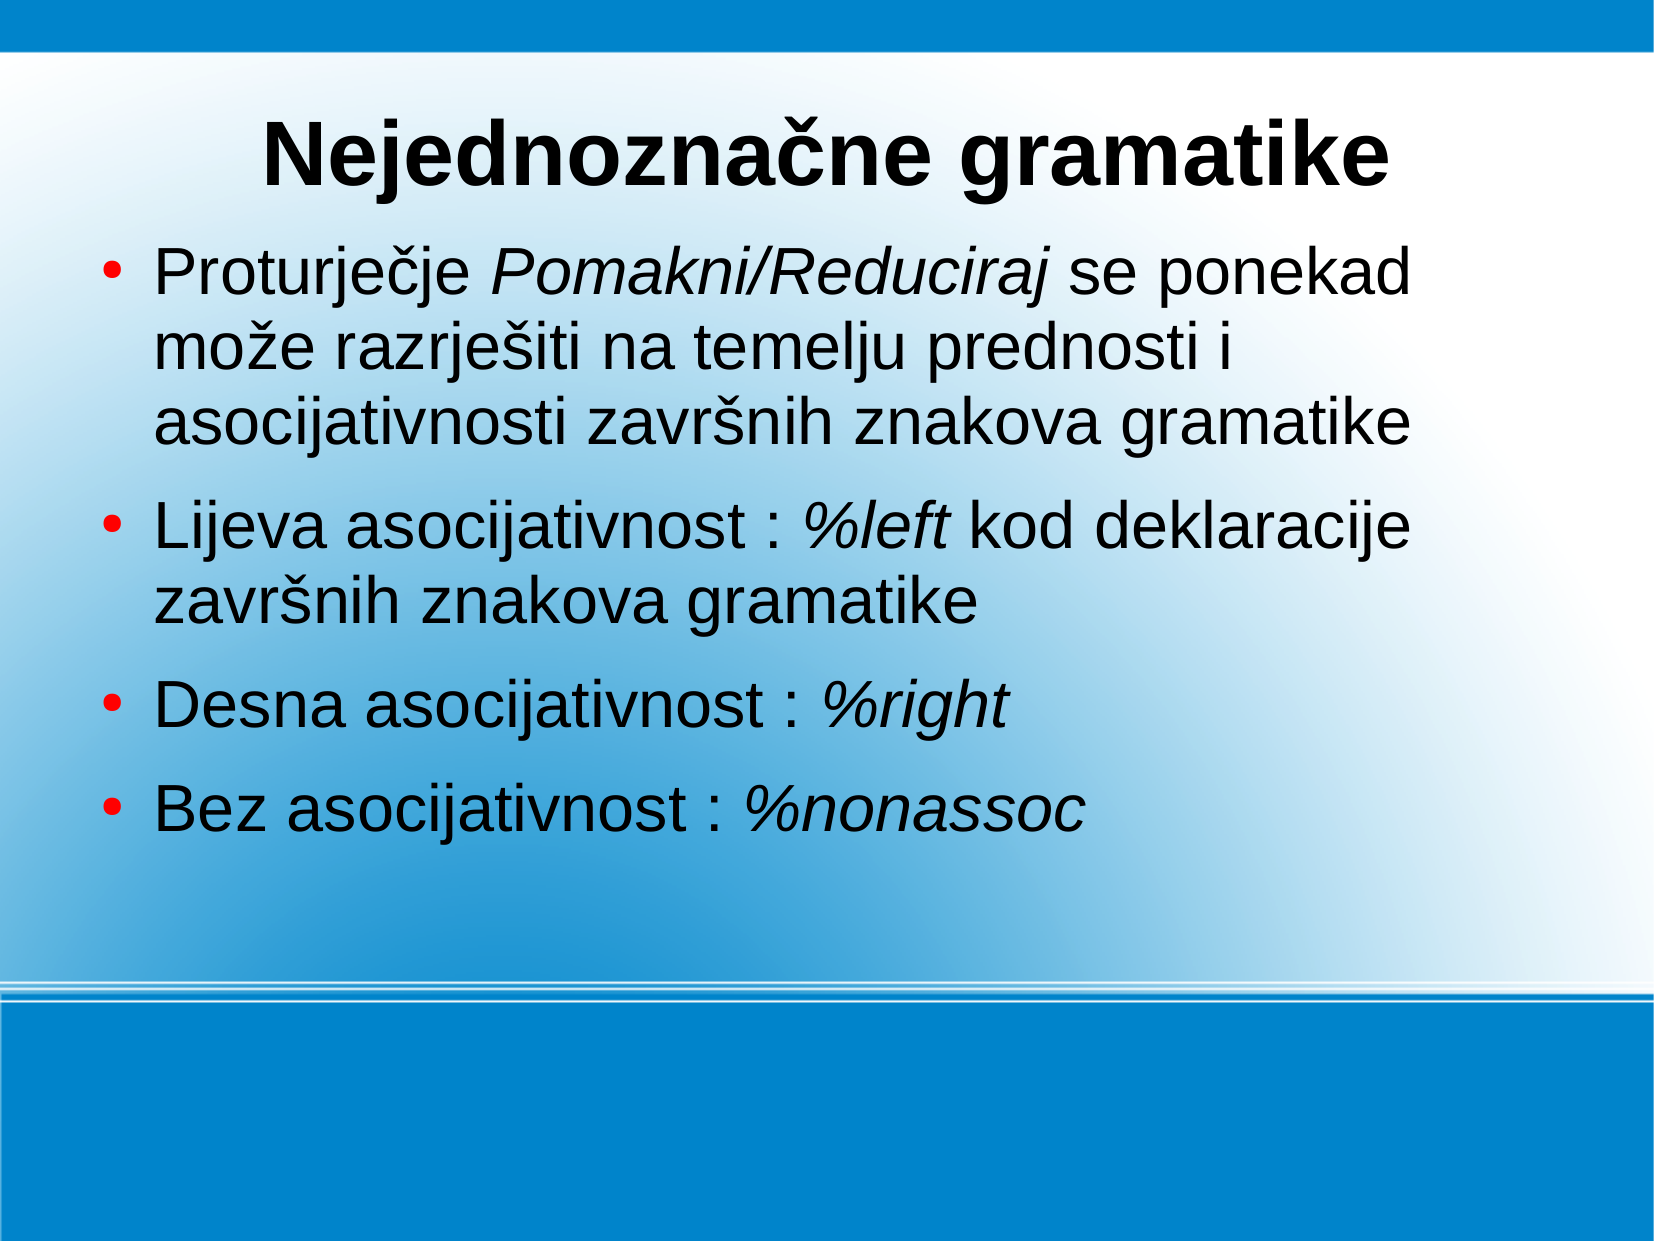

Nejednoznačne gramatike
Proturječje Pomakni/Reduciraj se ponekad može razrješiti na temelju prednosti i asocijativnosti završnih znakova gramatike
Lijeva asocijativnost : %left kod deklaracije završnih znakova gramatike
Desna asocijativnost : %right
Bez asocijativnost : %nonassoc
#